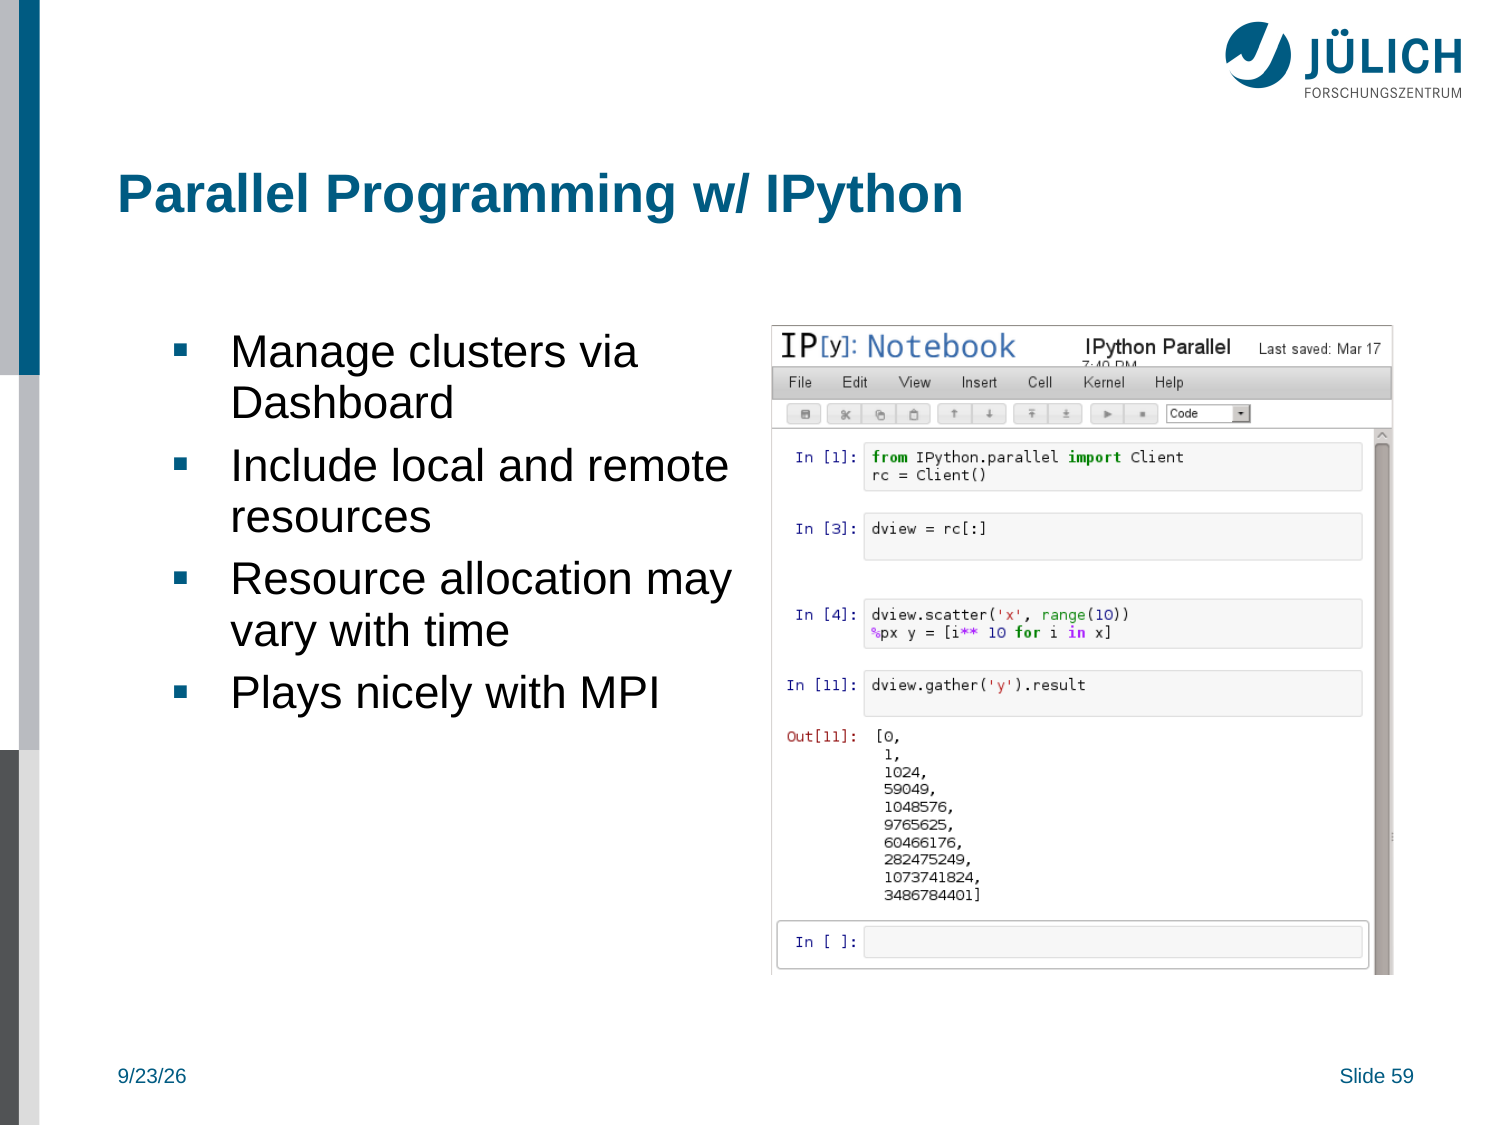

# Parallel Programming w/ IPython
Manage clusters via Dashboard
Include local and remote resources
Resource allocation may vary with time
Plays nicely with MPI